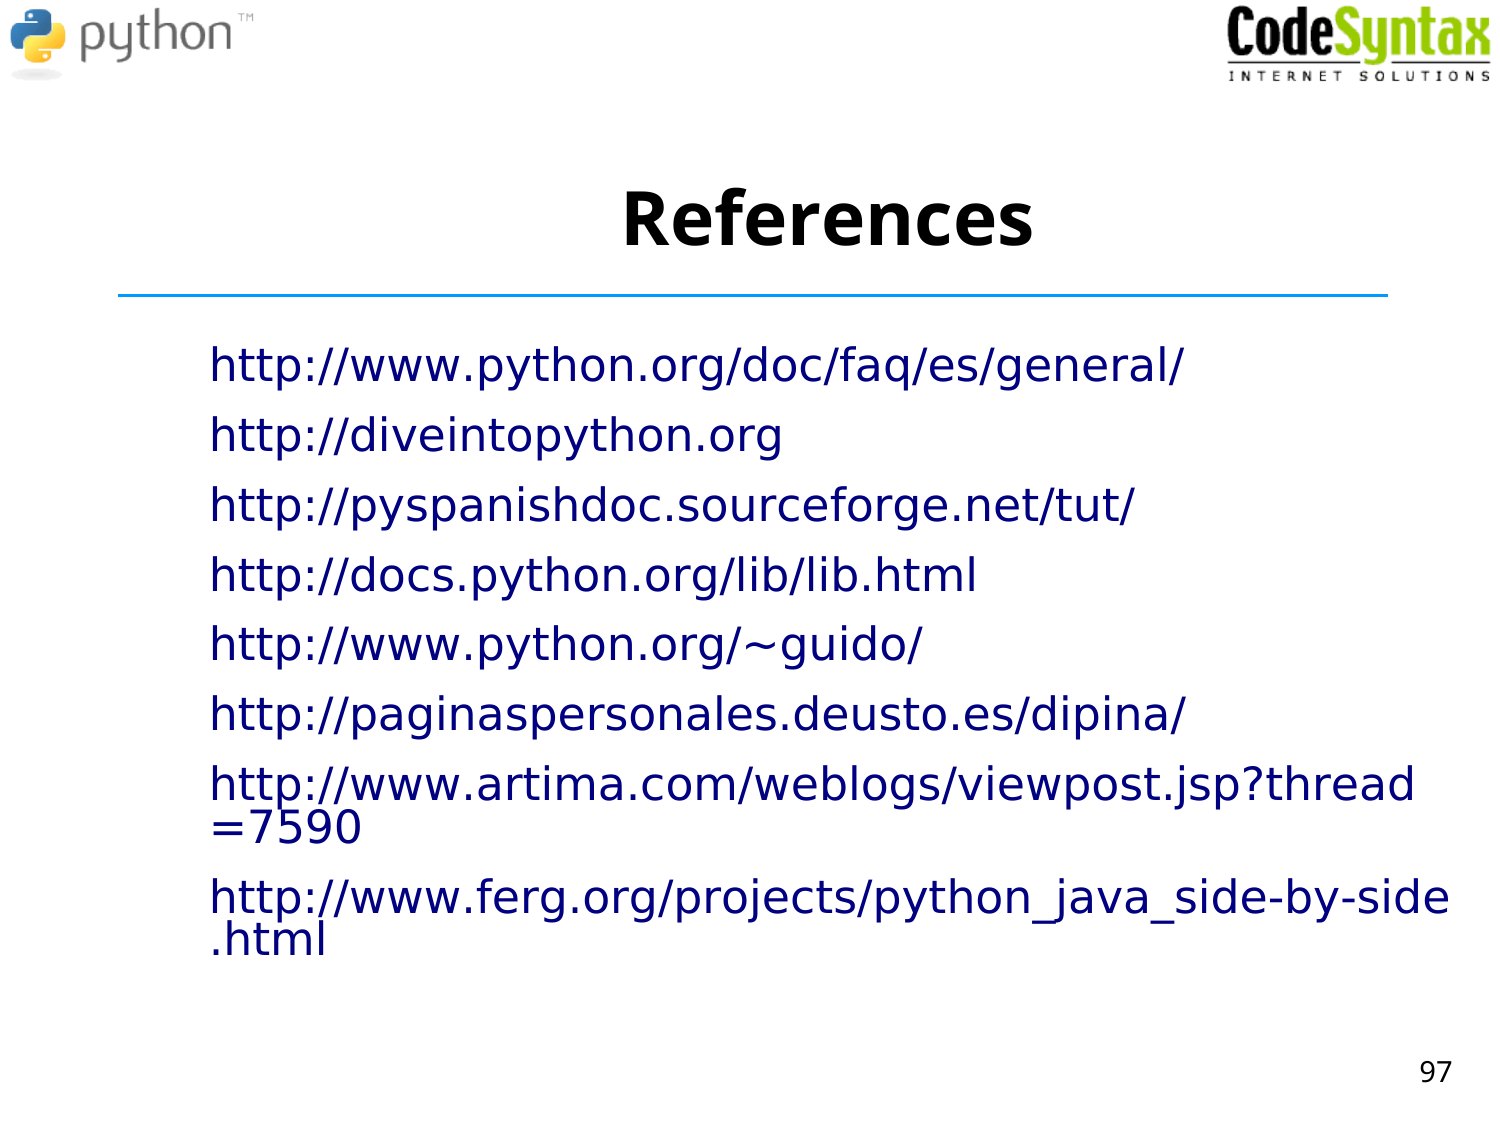

# References
http://www.python.org/doc/faq/es/general/
http://diveintopython.org
http://pyspanishdoc.sourceforge.net/tut/
http://docs.python.org/lib/lib.html
http://www.python.org/~guido/
http://paginaspersonales.deusto.es/dipina/
http://www.artima.com/weblogs/viewpost.jsp?thread=7590
http://www.ferg.org/projects/python_java_side-by-side.html
97